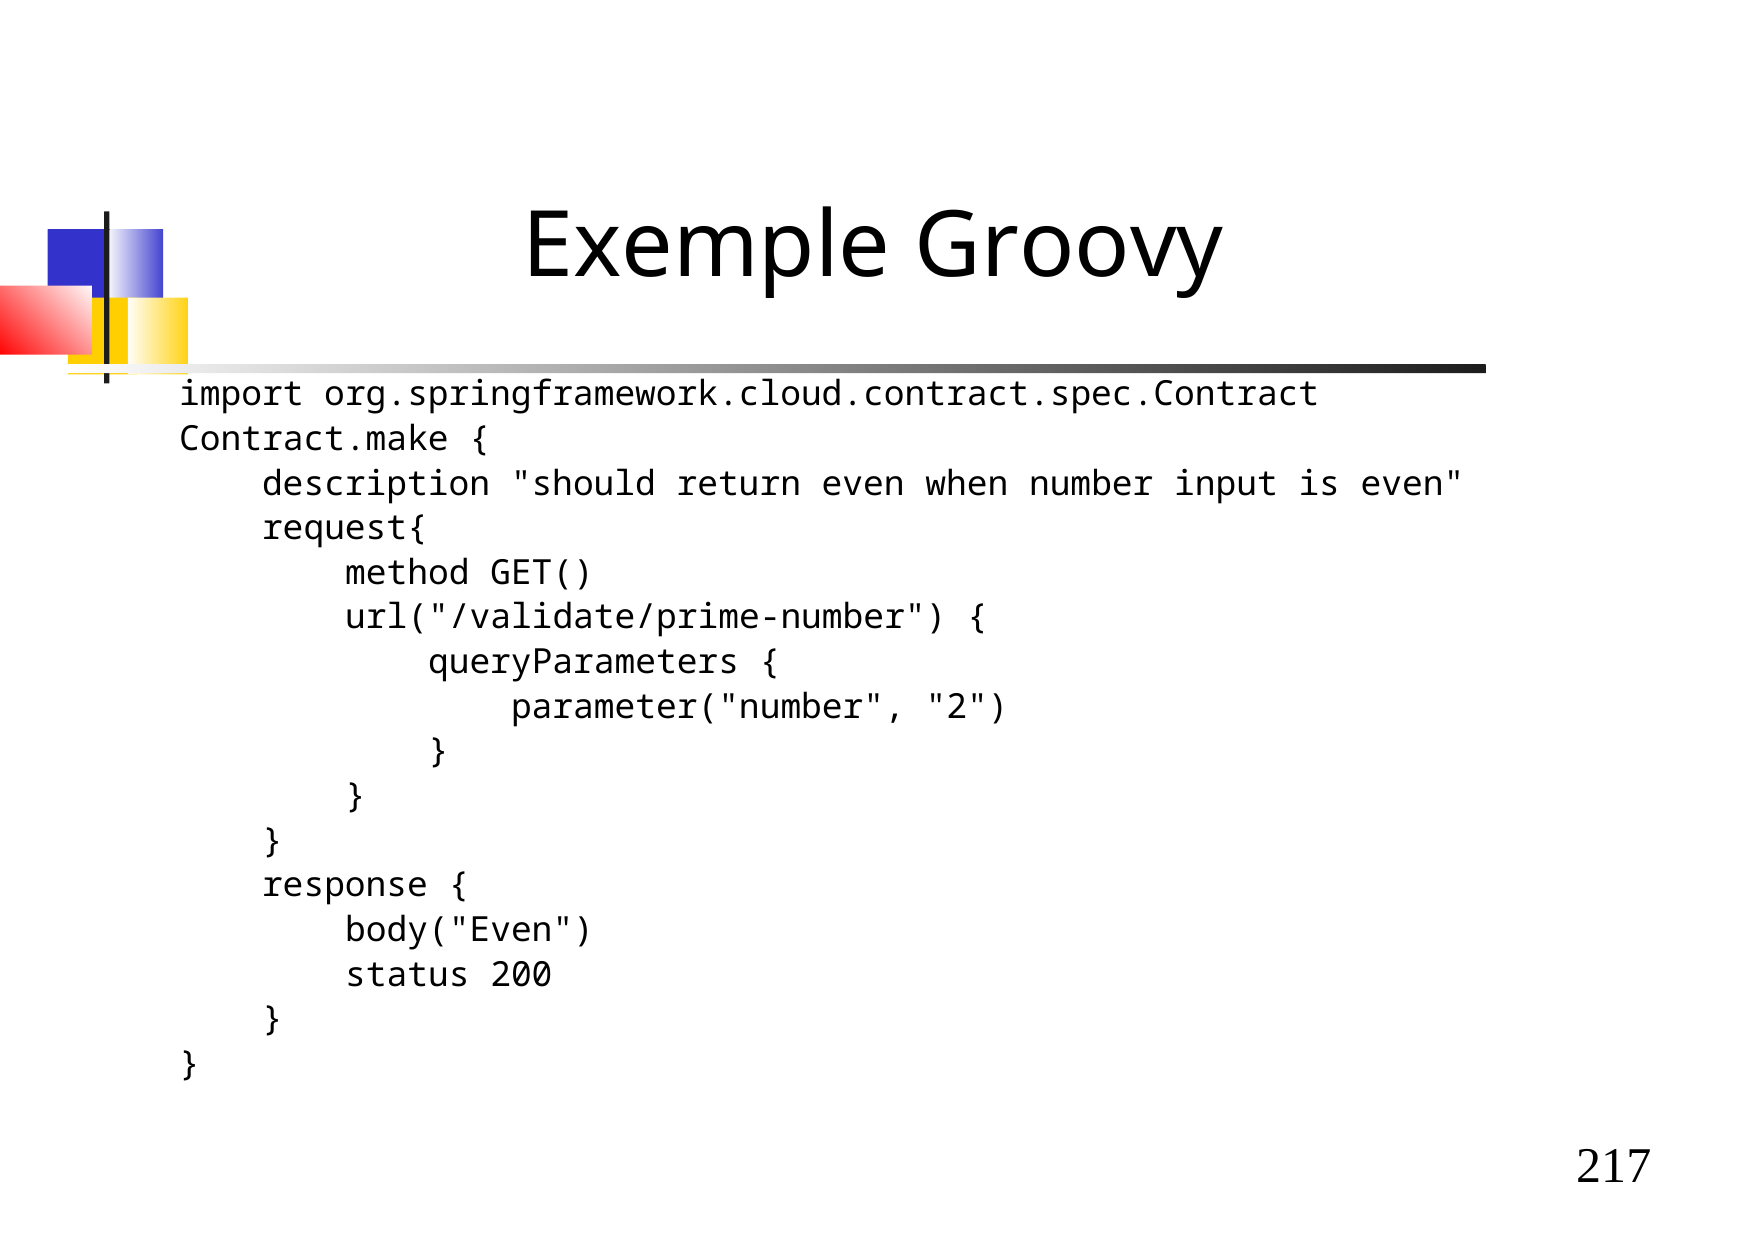

# Exemple Groovy
import org.springframework.cloud.contract.spec.Contract
Contract.make {
 description "should return even when number input is even"
 request{
 method GET()
 url("/validate/prime-number") {
 queryParameters {
 parameter("number", "2")
 }
 }
 }
 response {
 body("Even")
 status 200
 }
}